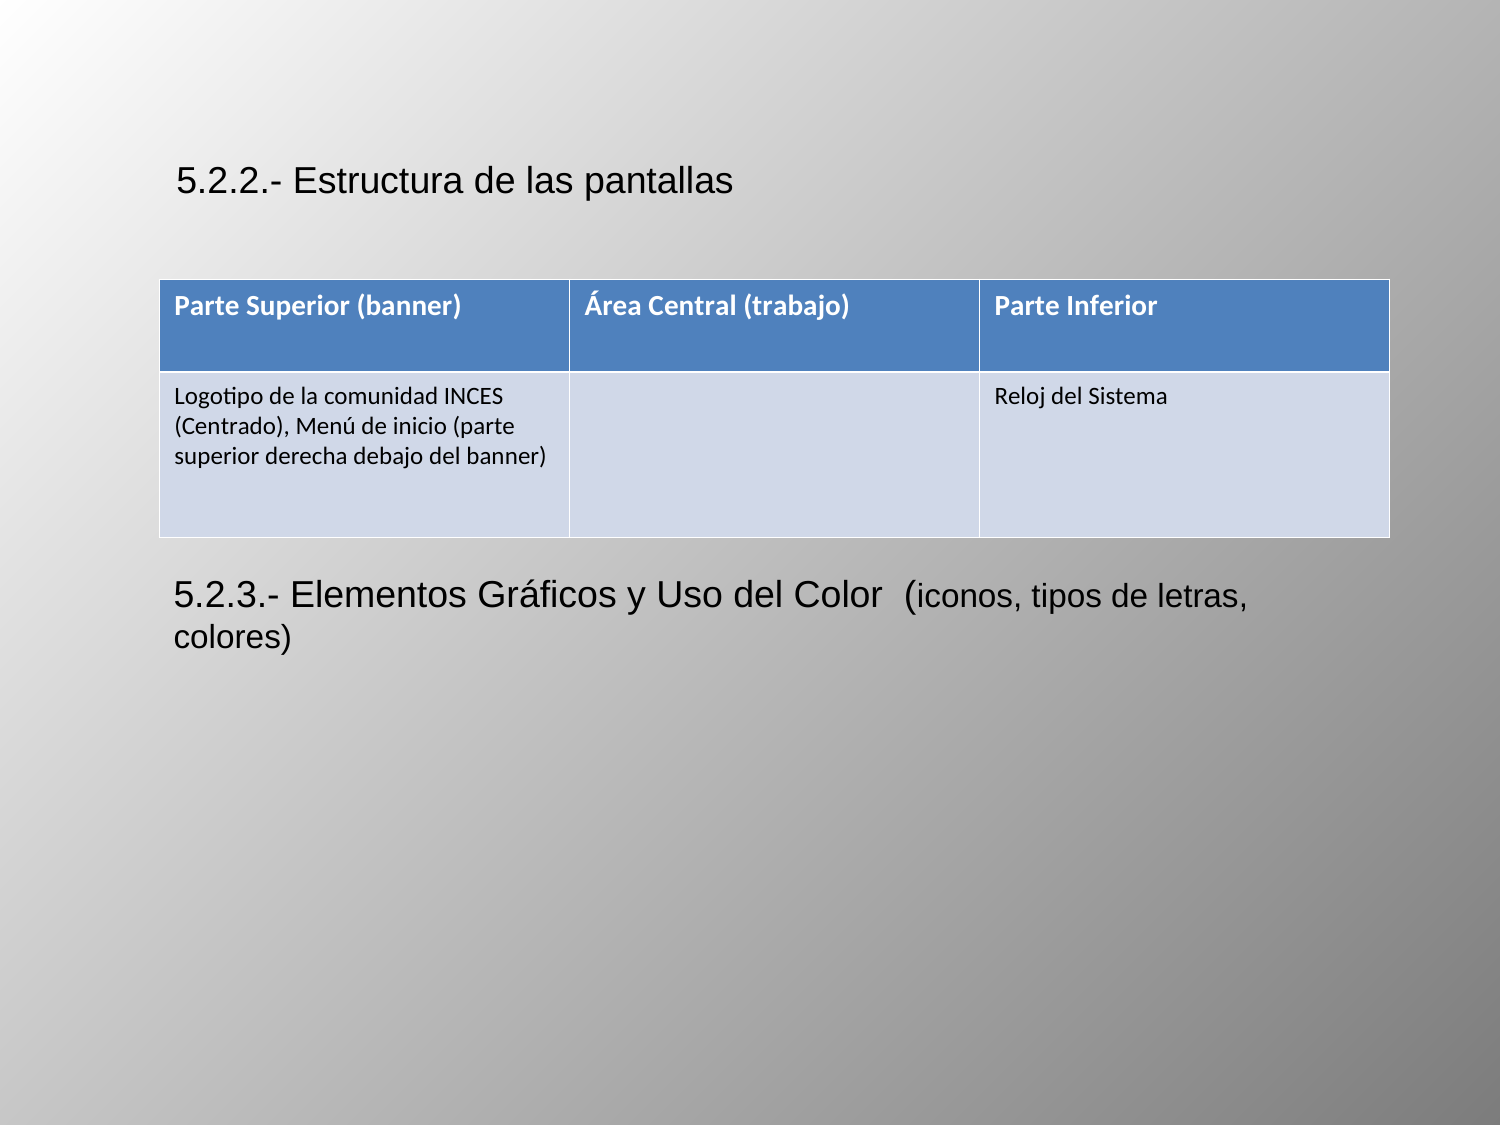

5.2.2.- Estructura de las pantallas
| Parte Superior (banner) | Área Central (trabajo) | Parte Inferior |
| --- | --- | --- |
| Logotipo de la comunidad INCES (Centrado), Menú de inicio (parte superior derecha debajo del banner) | | Reloj del Sistema |
5.2.3.- Elementos Gráficos y Uso del Color (iconos, tipos de letras, colores)